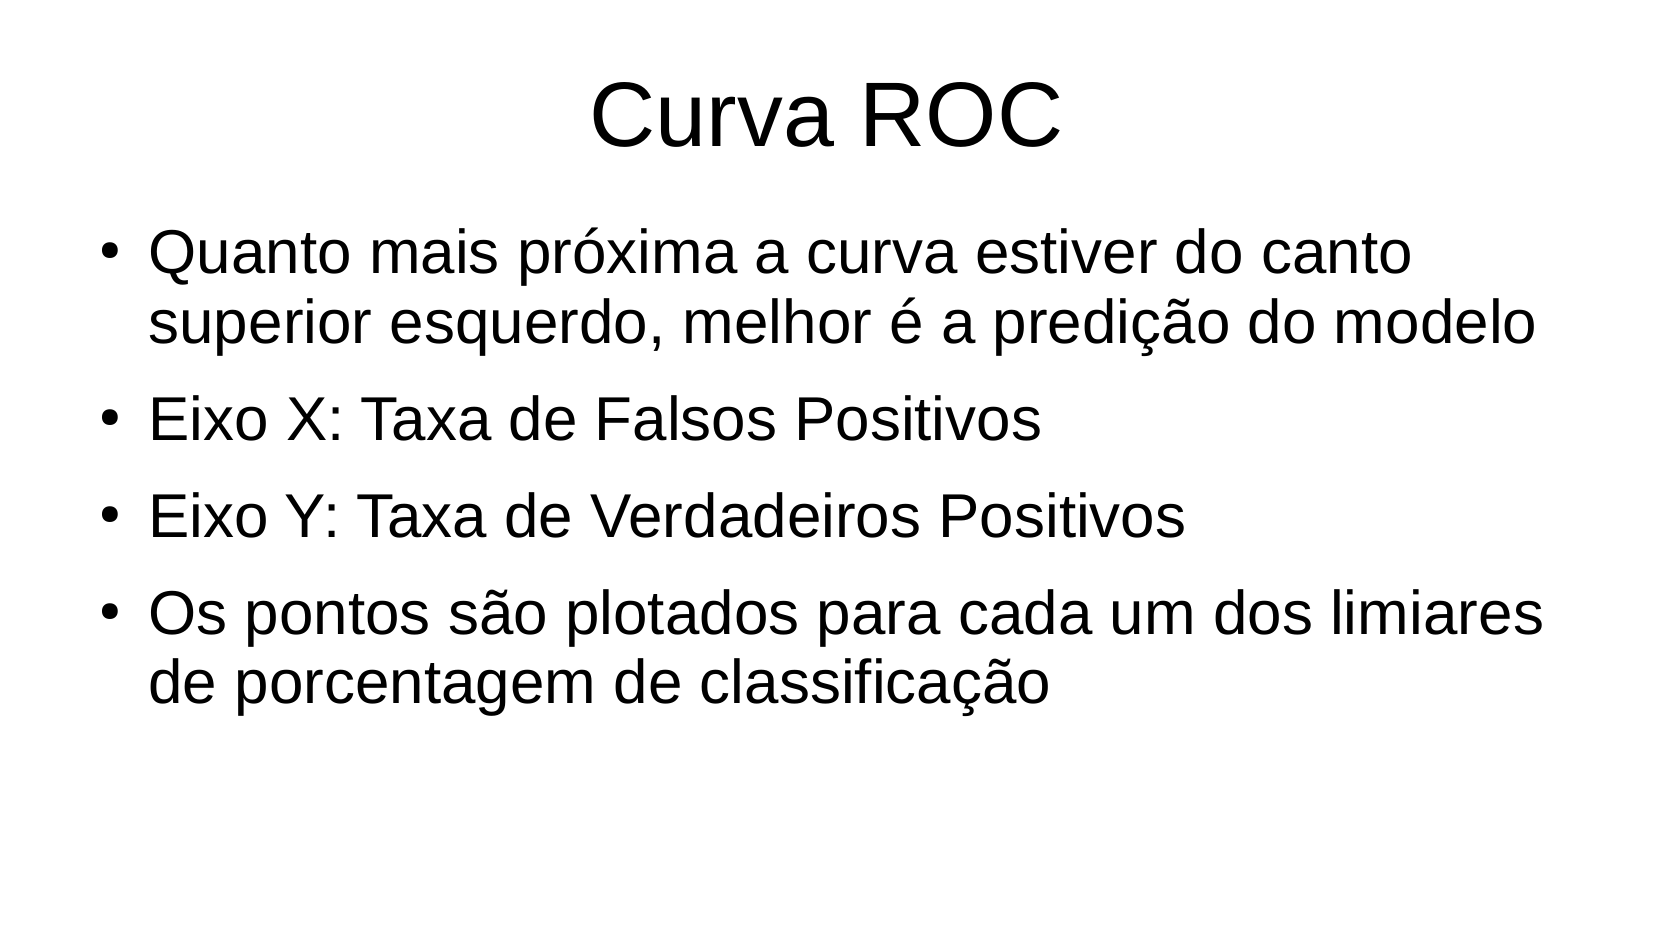

# Curva ROC
Quanto mais próxima a curva estiver do canto superior esquerdo, melhor é a predição do modelo
Eixo X: Taxa de Falsos Positivos
Eixo Y: Taxa de Verdadeiros Positivos
Os pontos são plotados para cada um dos limiares de porcentagem de classificação